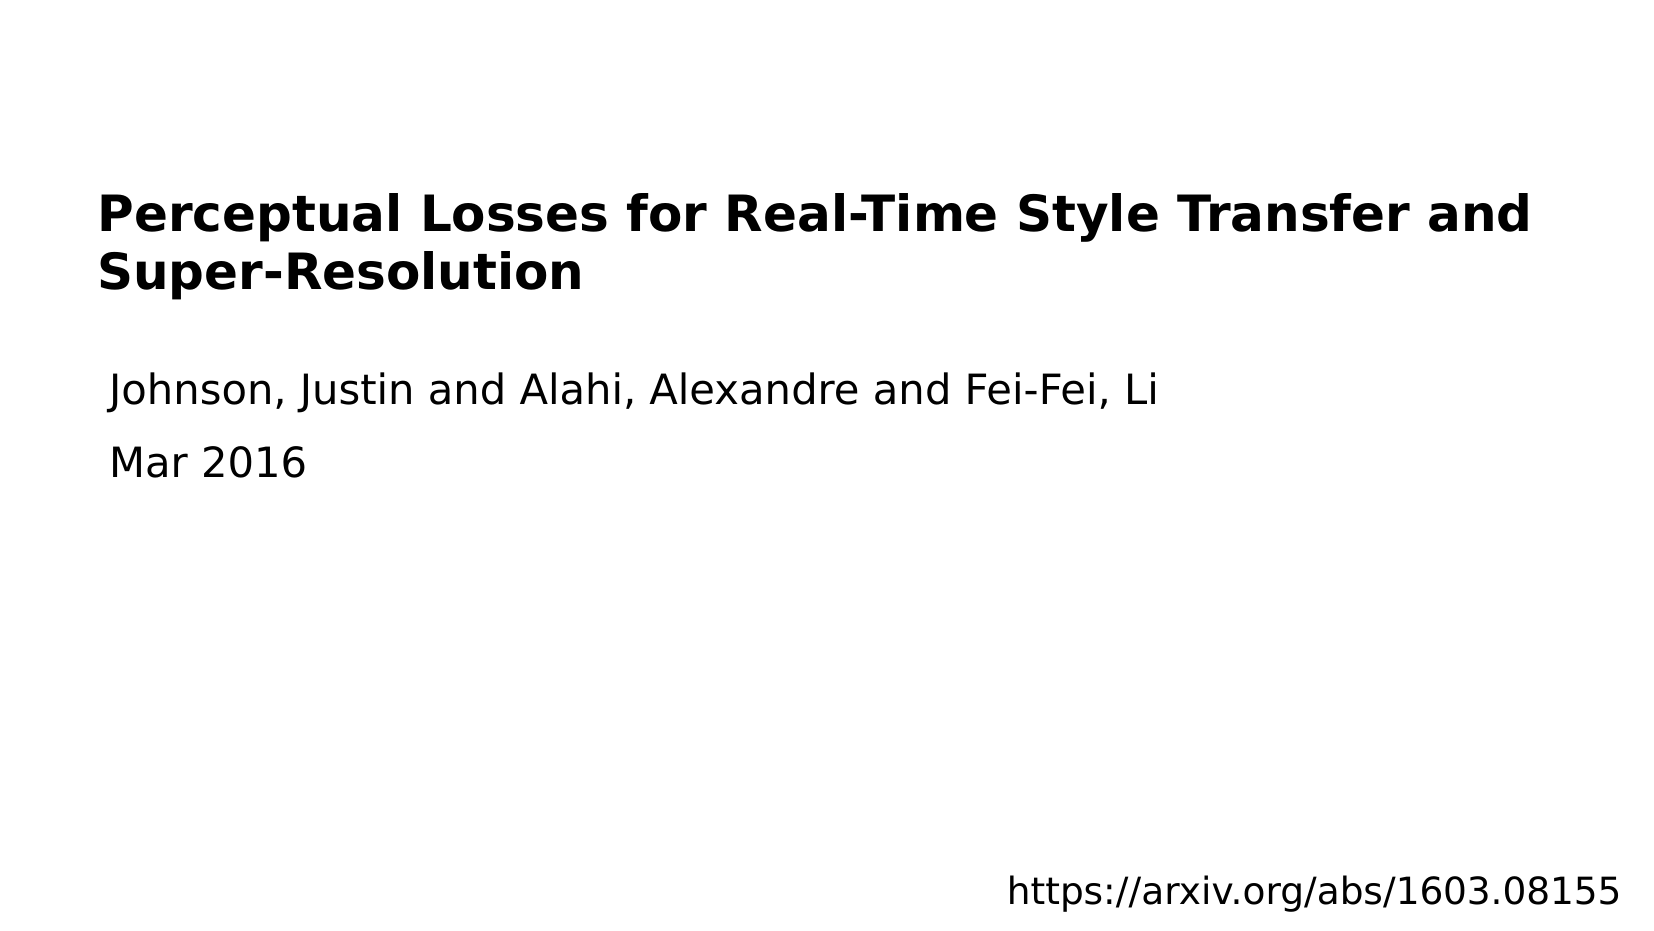

Perceptual Losses for Real-Time Style Transfer and Super-Resolution
Johnson, Justin and Alahi, Alexandre and Fei-Fei, Li
Mar 2016
https://arxiv.org/abs/1603.08155